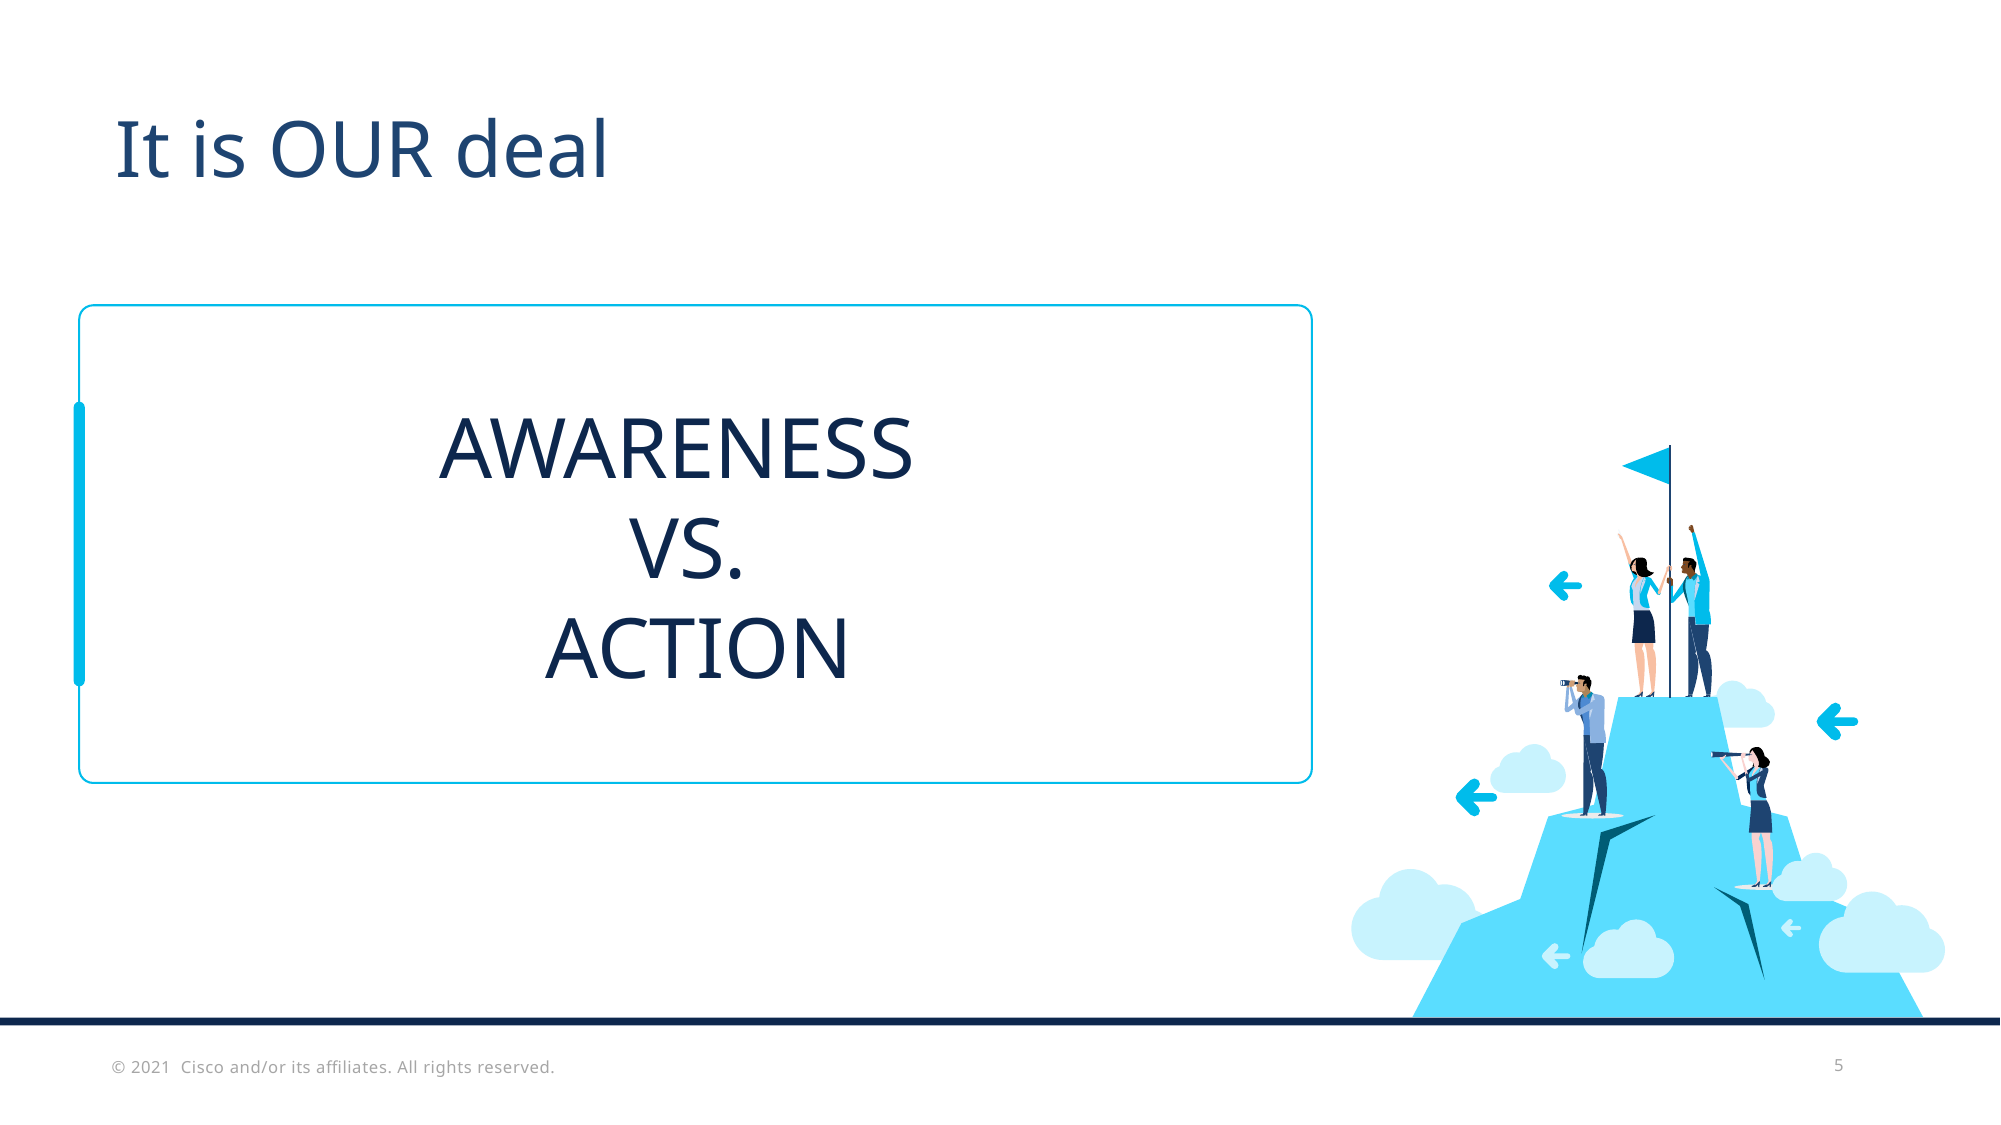

# It is OUR deal
AWARENESS
VS.
 ACTION